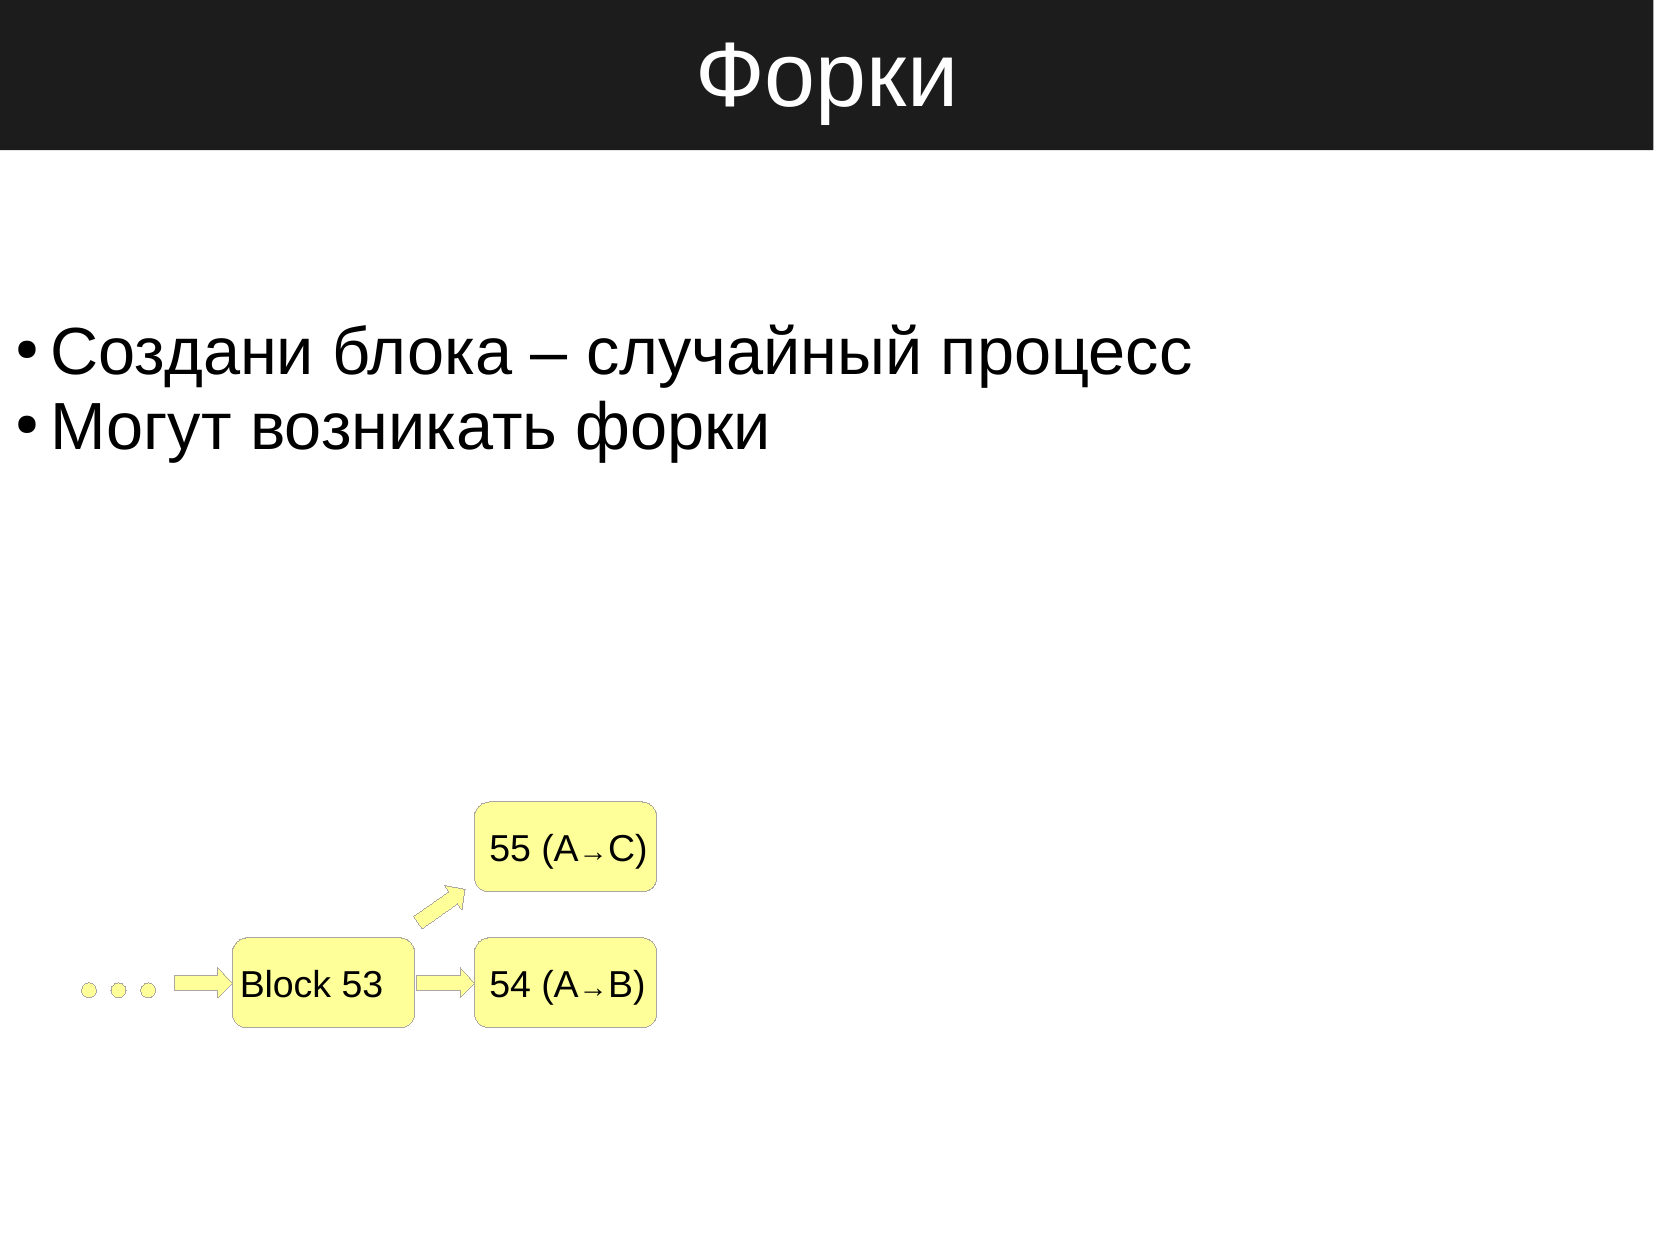

# Форки
Создани блока – случайный процесс
Могут возникать форки
55 (A→C)
Block 53
54 (A→B)